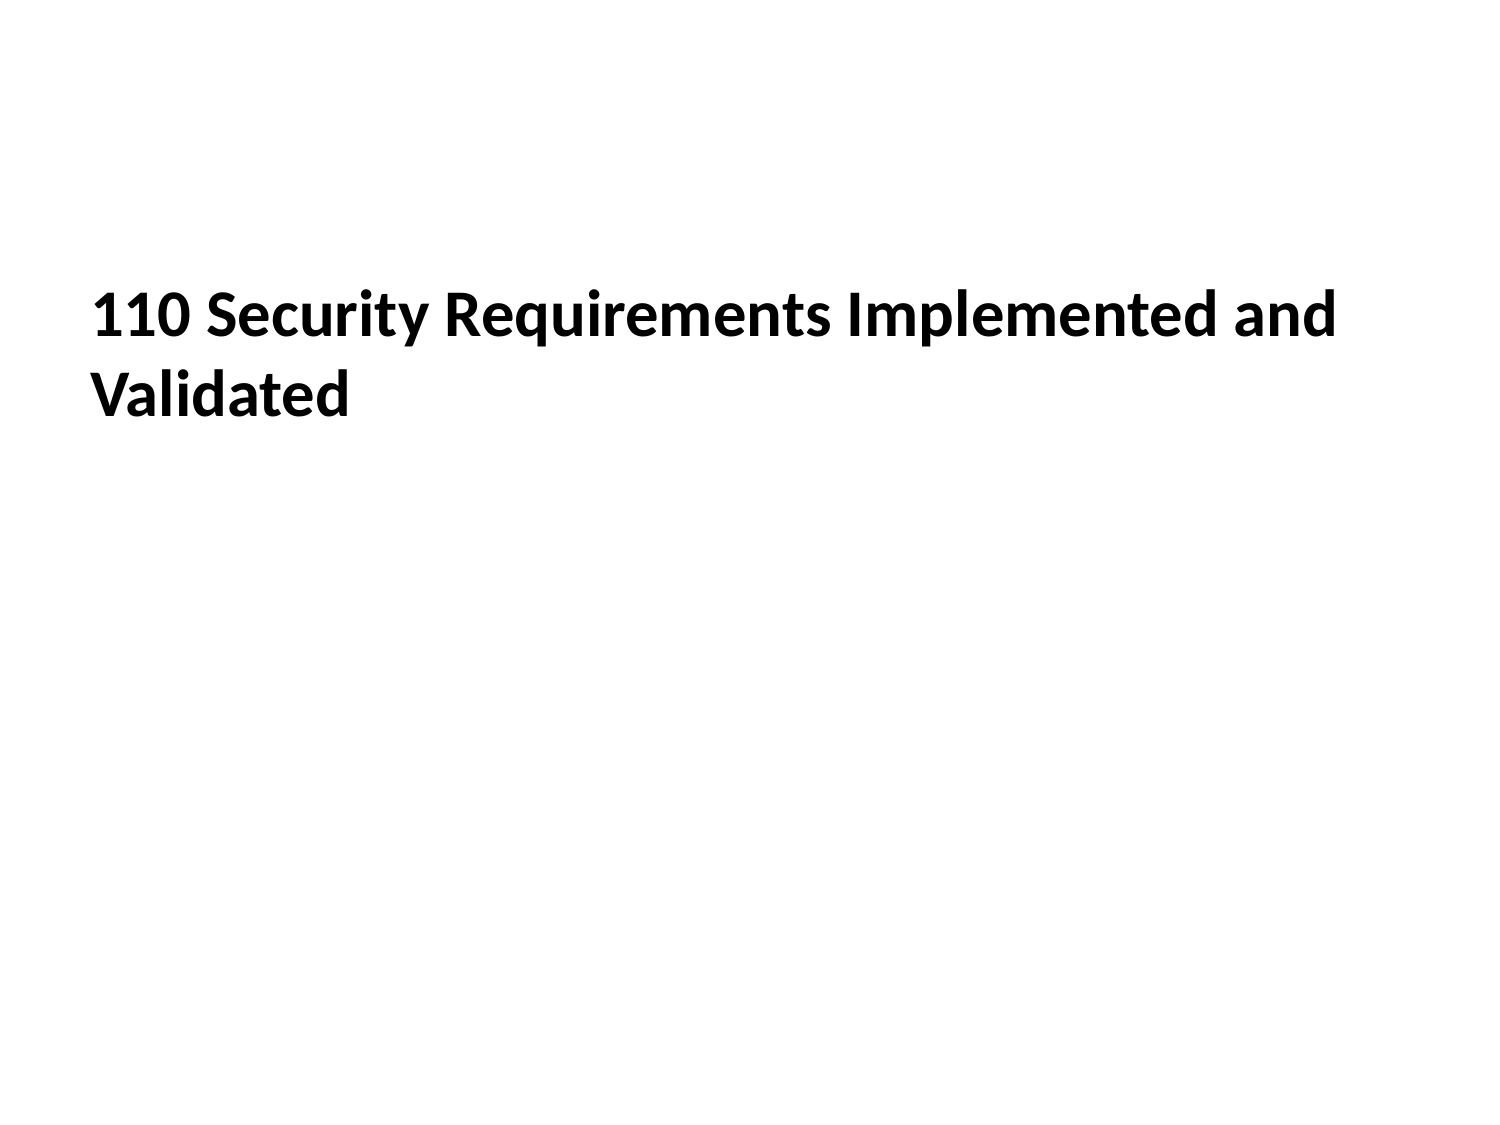

# 110 Security Requirements Implemented and Validated